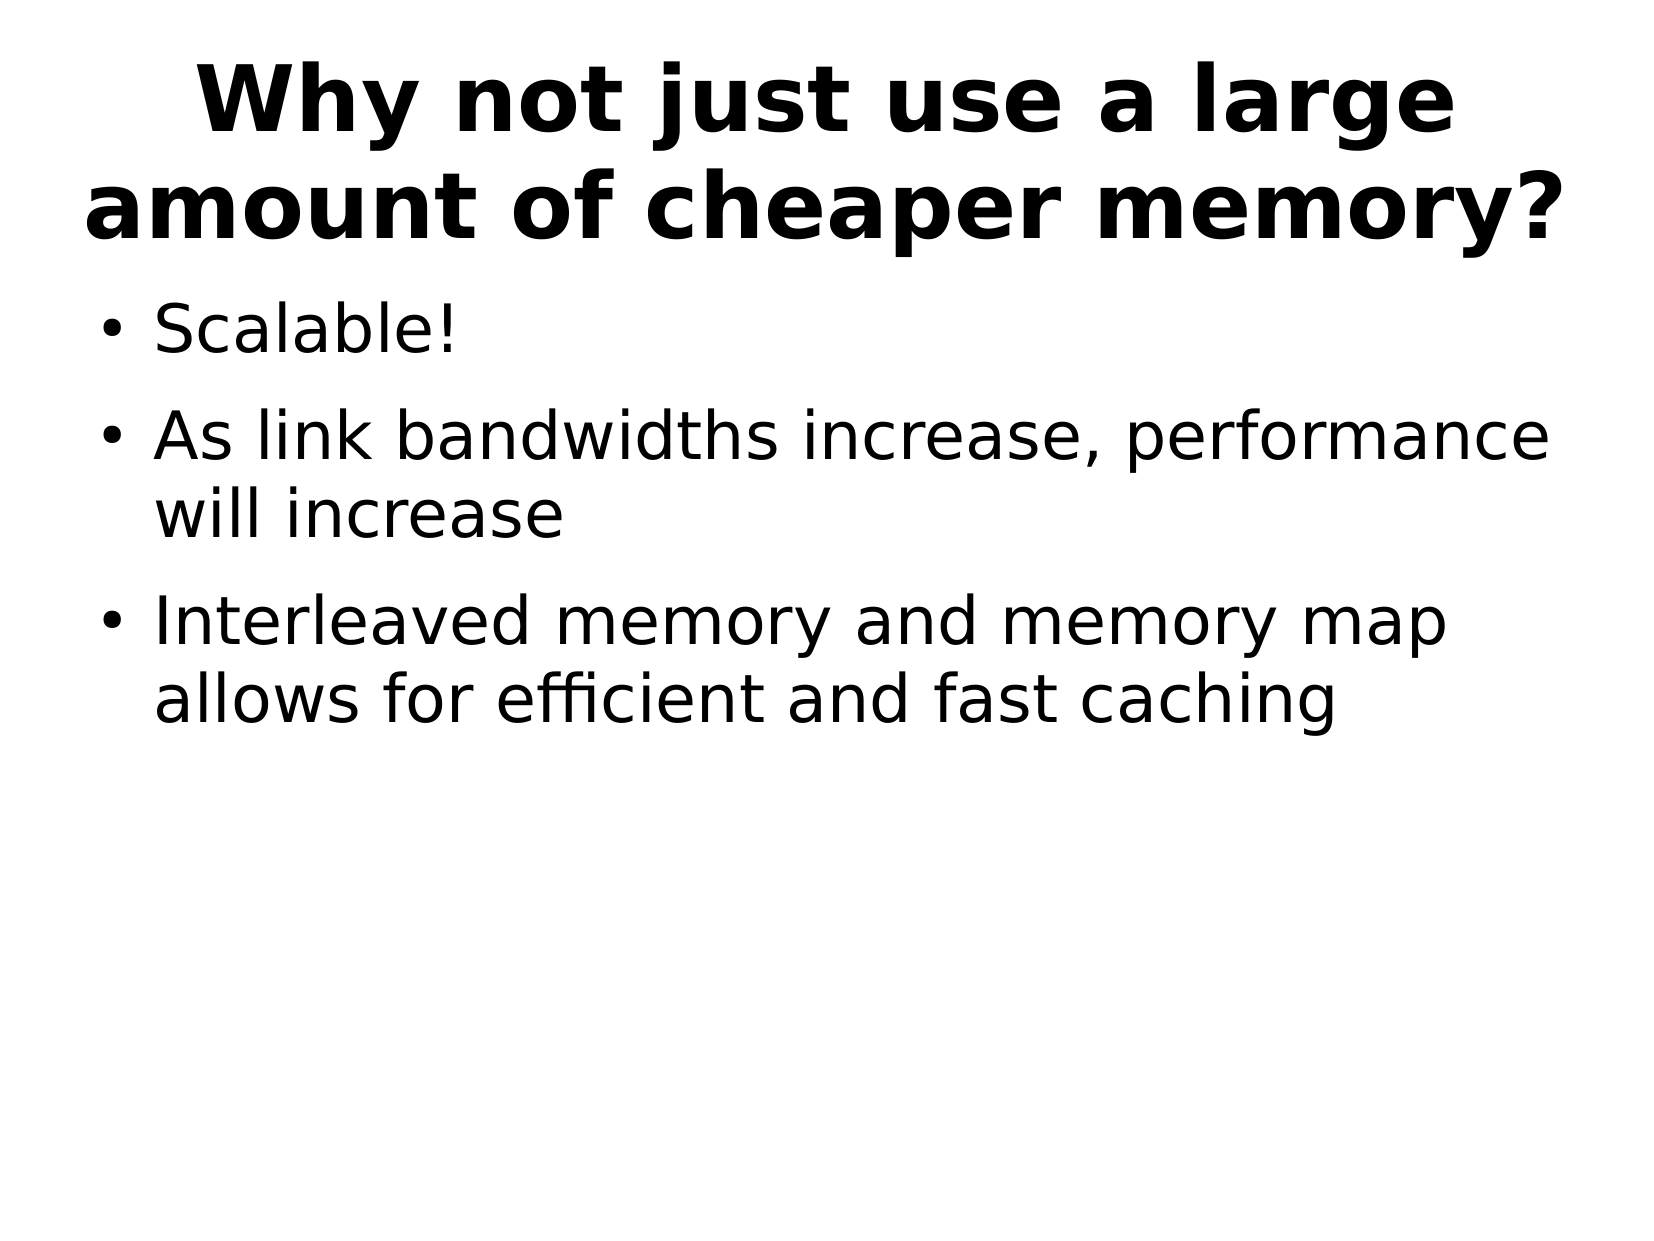

# Why not just use a large amount of cheaper memory?
Scalable!
As link bandwidths increase, performance will increase
Interleaved memory and memory map allows for efficient and fast caching